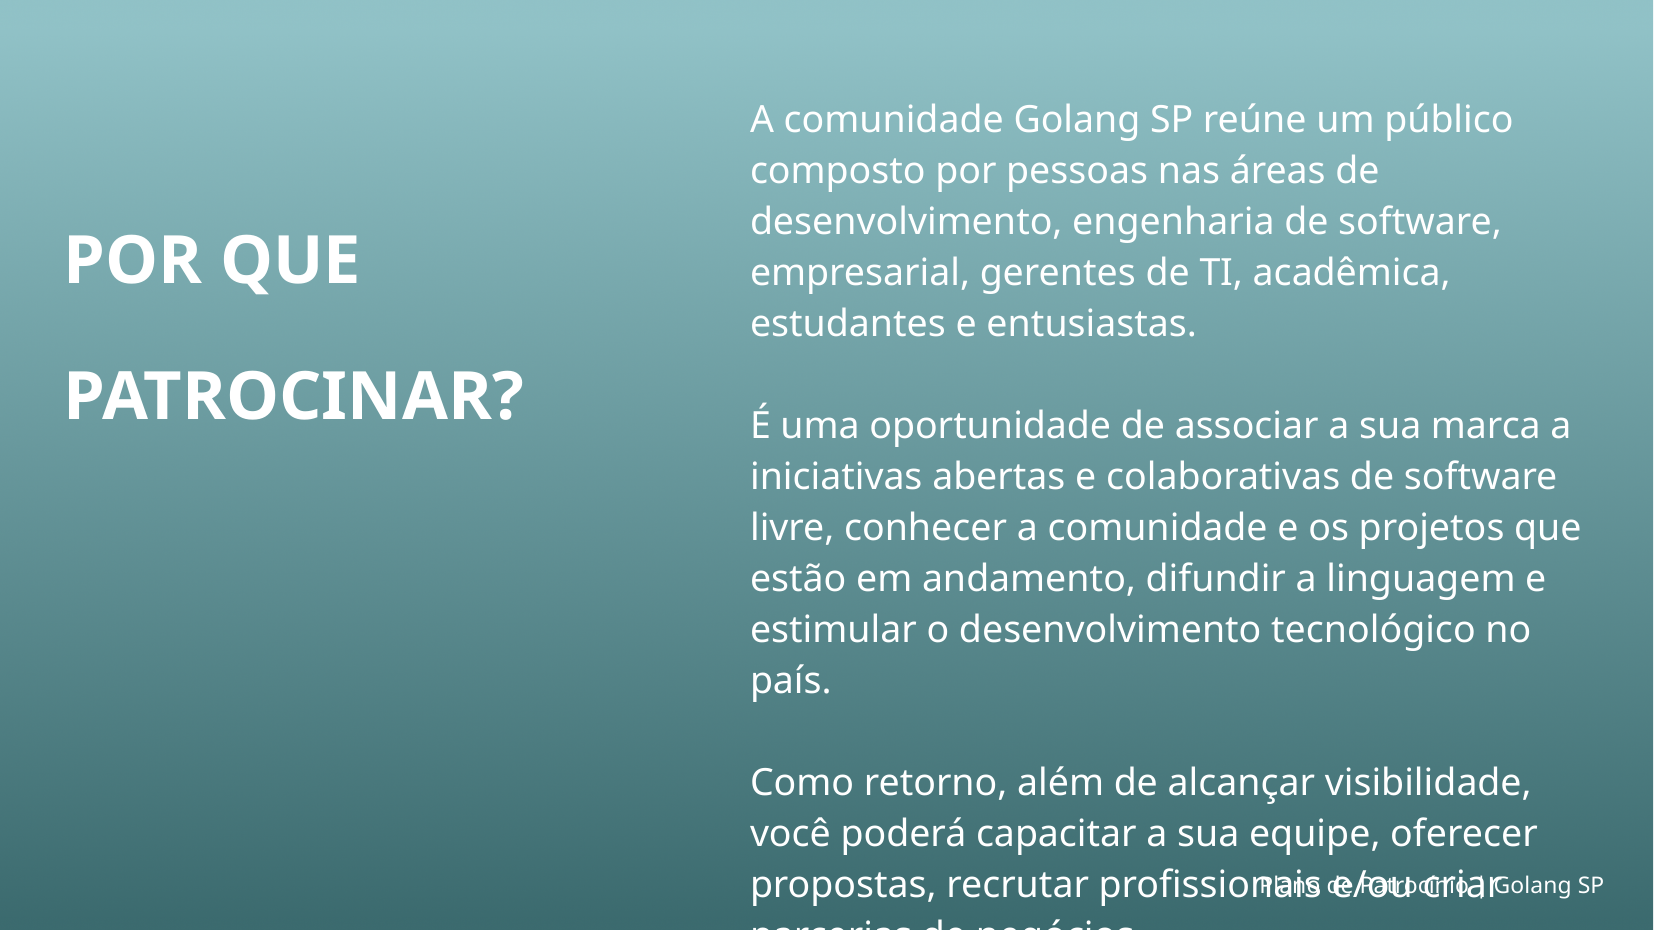

A comunidade Golang SP reúne um público composto por pessoas nas áreas de desenvolvimento, engenharia de software, empresarial, gerentes de TI, acadêmica, estudantes e entusiastas.
É uma oportunidade de associar a sua marca a iniciativas abertas e colaborativas de software livre, conhecer a comunidade e os projetos que estão em andamento, difundir a linguagem e estimular o desenvolvimento tecnológico no país.
Como retorno, além de alcançar visibilidade, você poderá capacitar a sua equipe, oferecer propostas, recrutar profissionais e/ou criar parcerias de negócios.
POR QUE PATROCINAR?
# Plano de Patrocínio | Golang SP